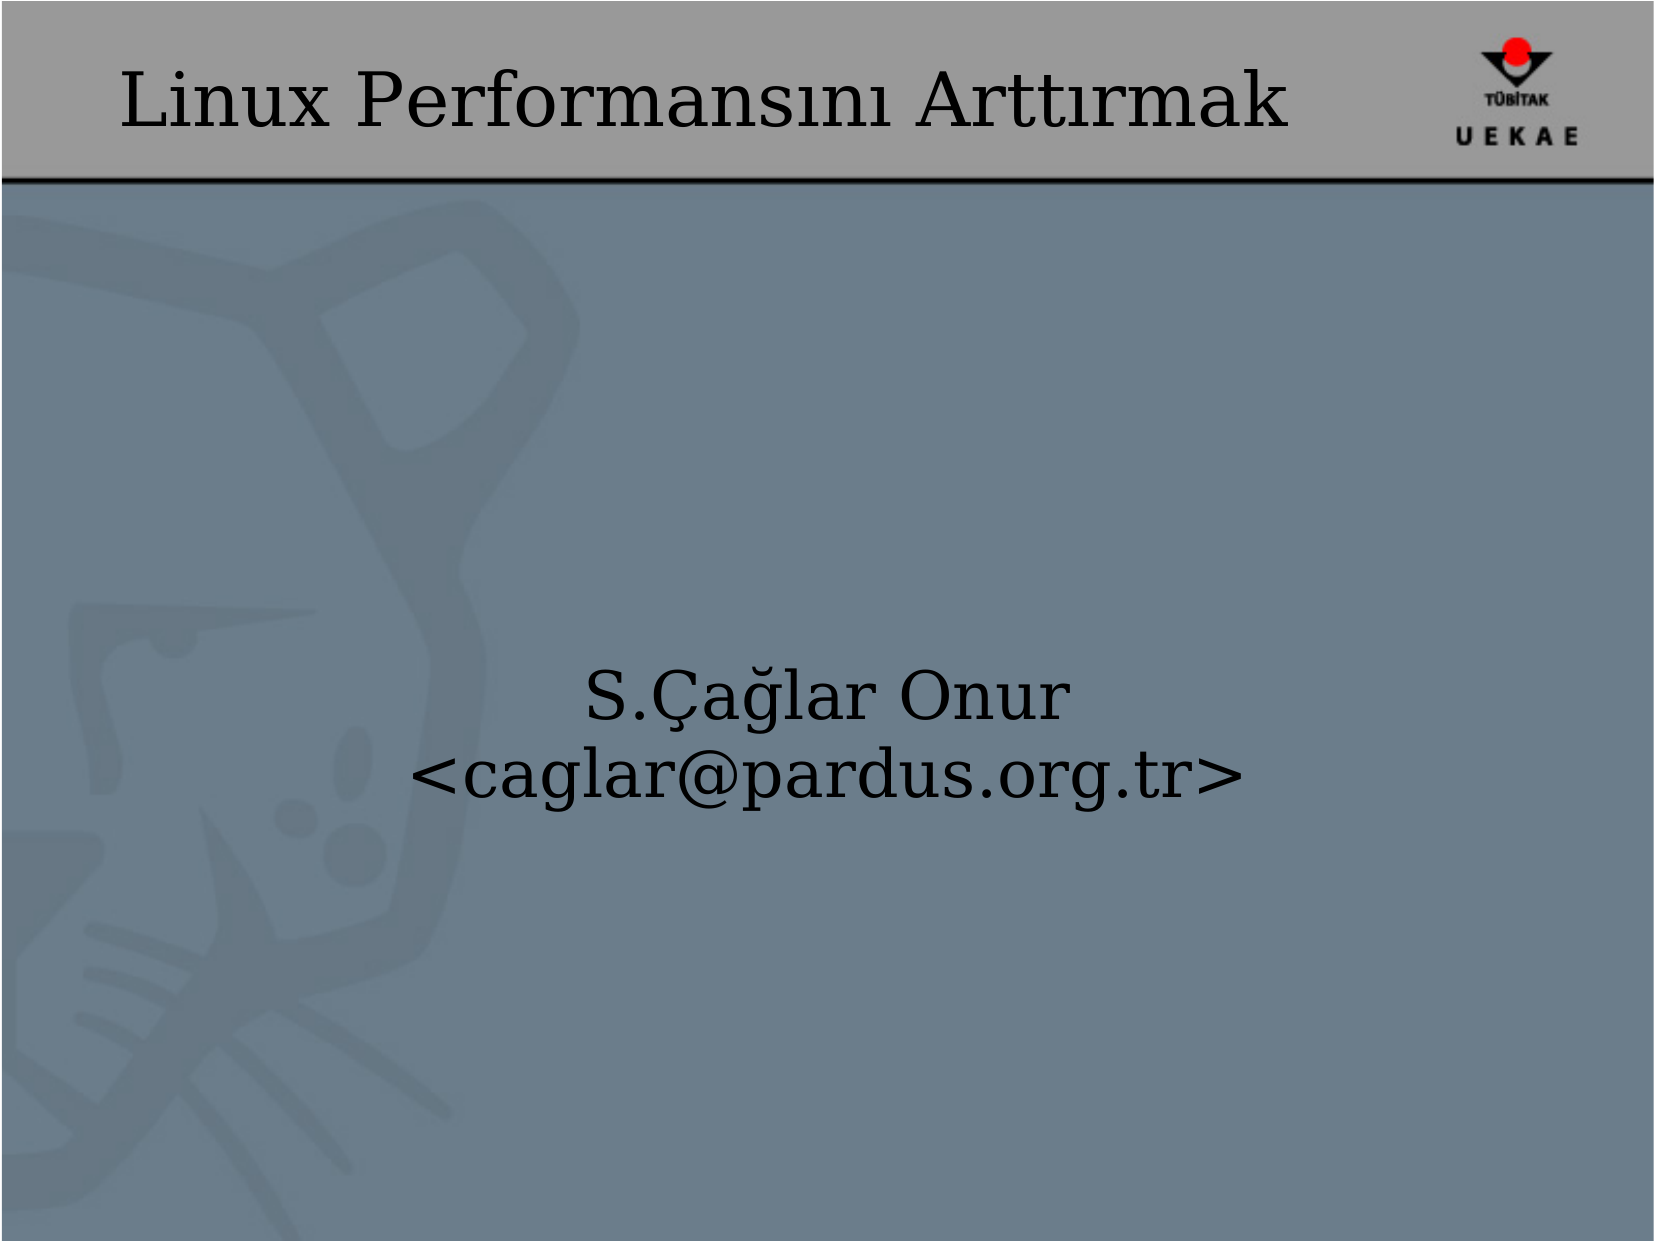

# Linux Performansını Arttırmak
S.Çağlar Onur
<caglar@pardus.org.tr>